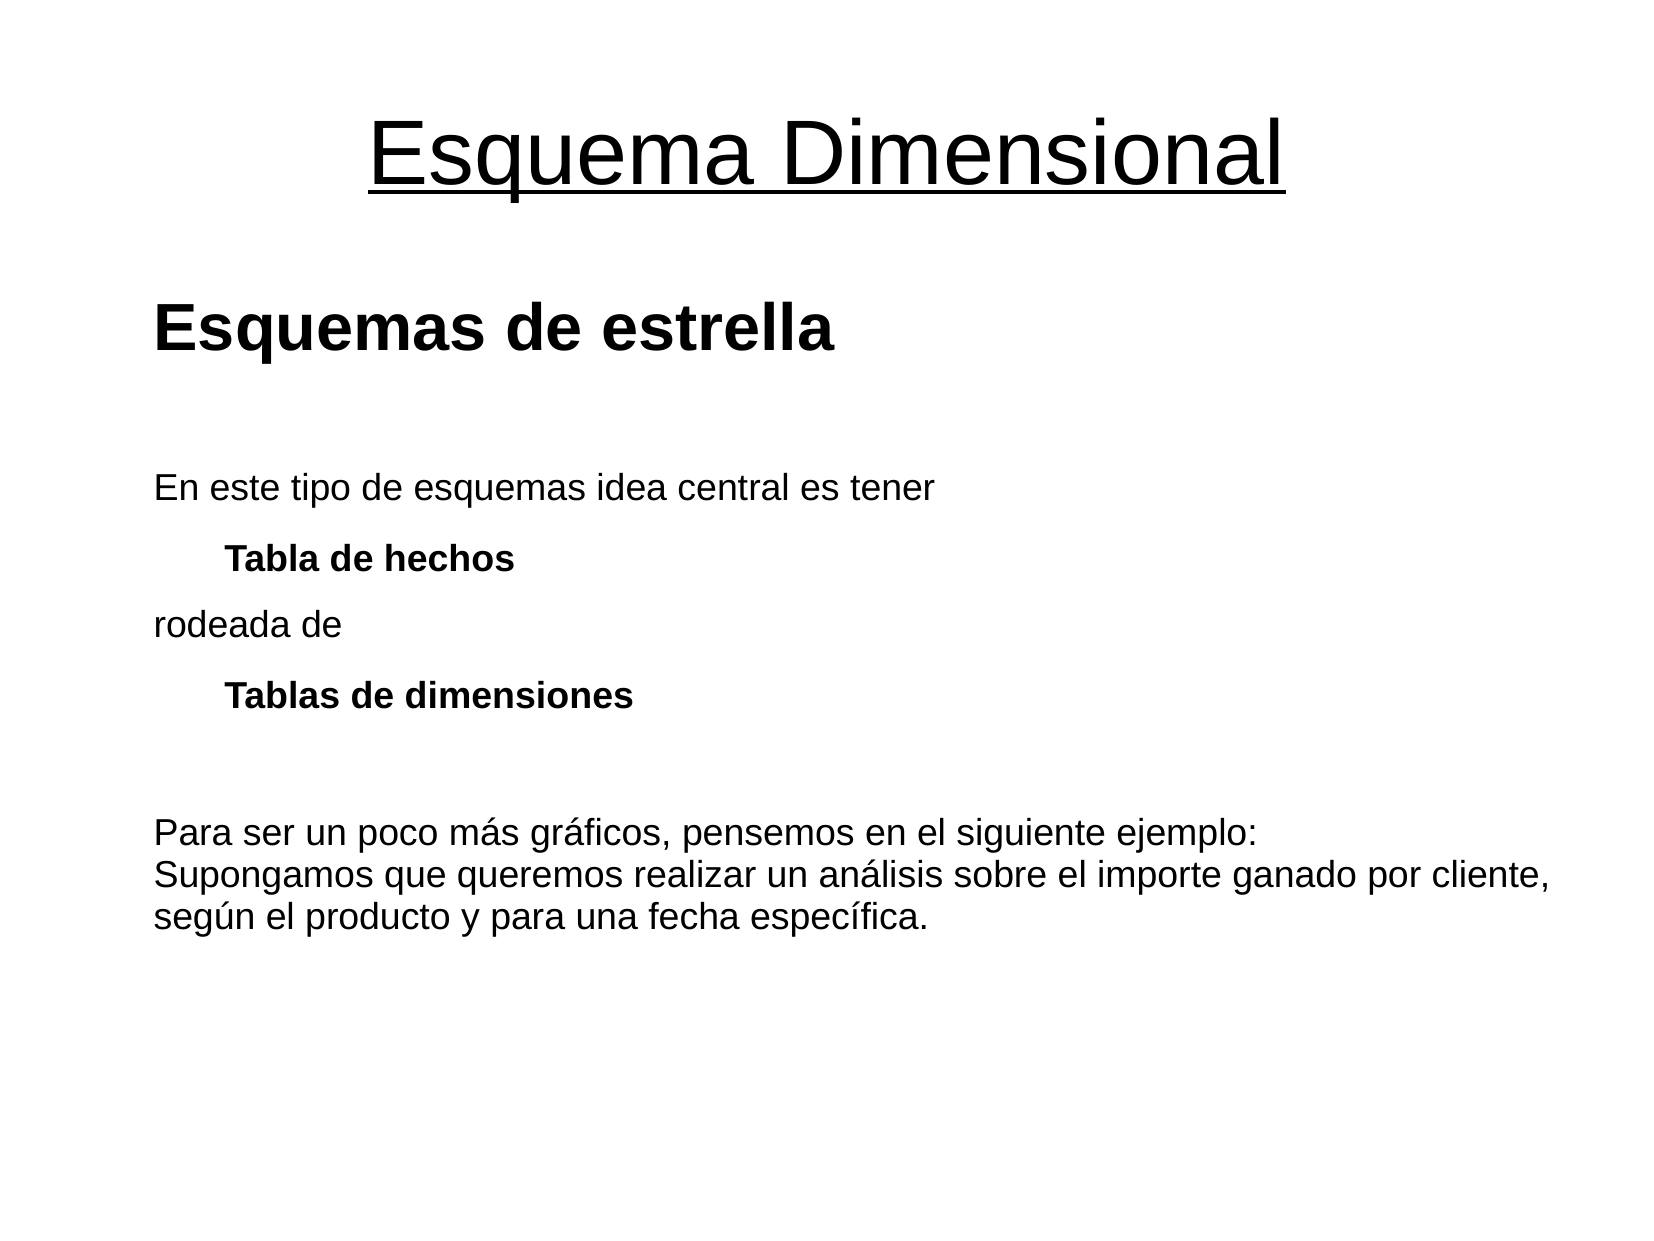

# Esquema Dimensional
Esquemas de estrella
En este tipo de esquemas idea central es tener
Tabla de hechos
rodeada de
Tablas de dimensiones
Para ser un poco más gráficos, pensemos en el siguiente ejemplo:
Supongamos que queremos realizar un análisis sobre el importe ganado por cliente, según el producto y para una fecha específica.